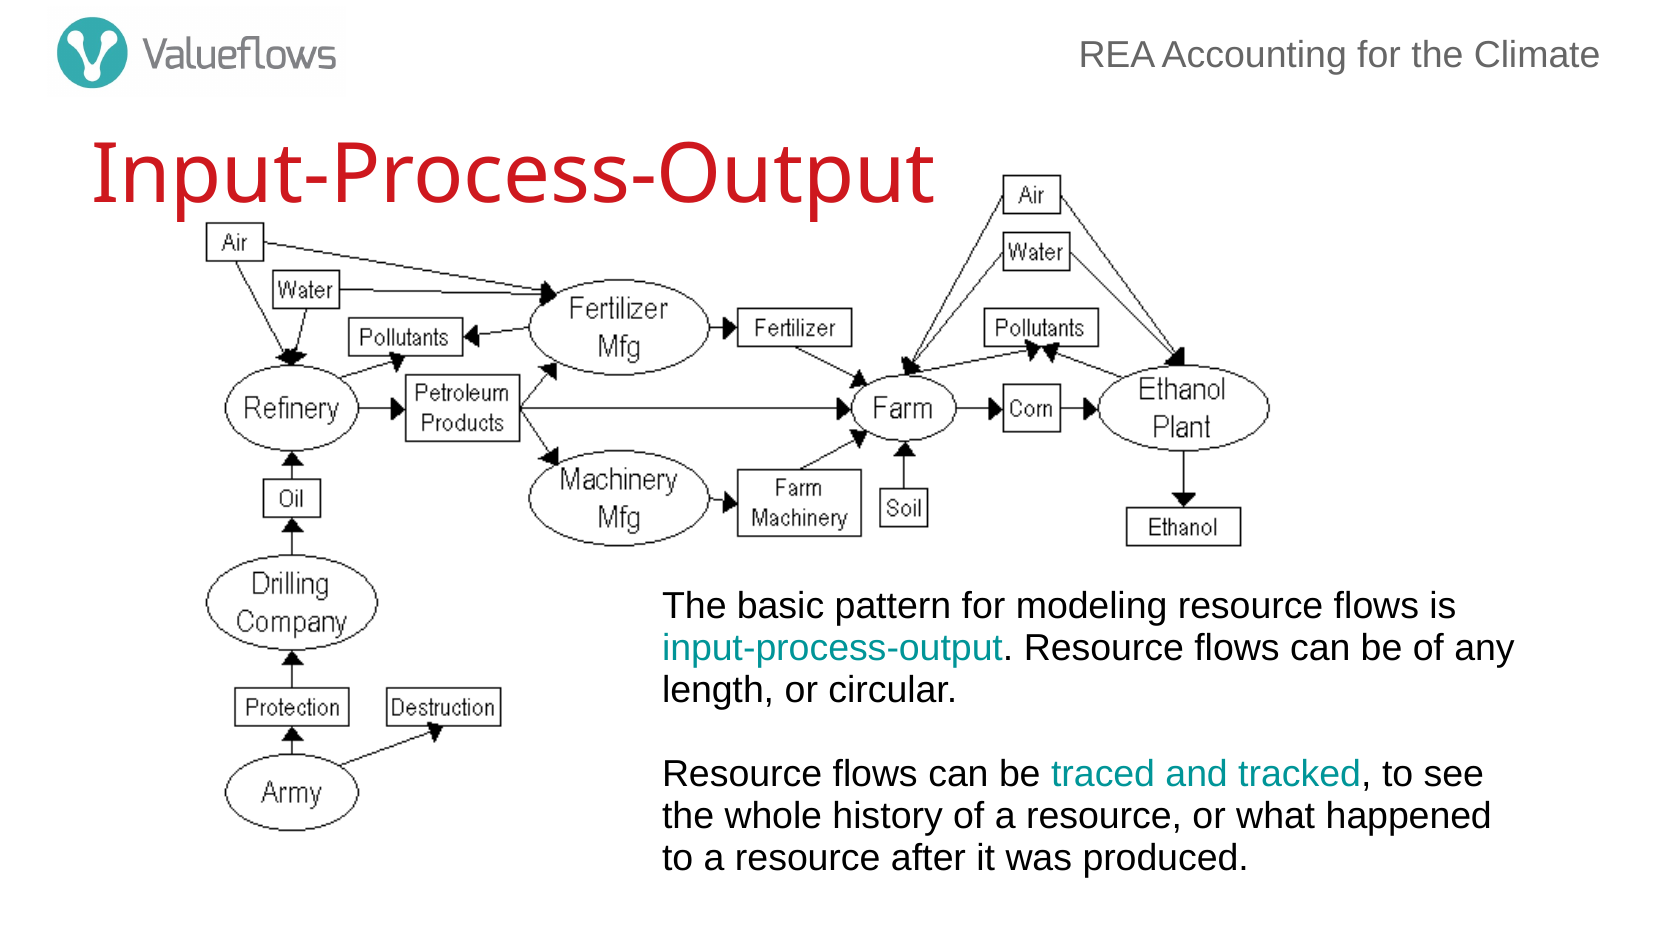

REA Accounting for the Climate
Input-Process-Output
The basic pattern for modeling resource flows is input-process-output. Resource flows can be of any length, or circular.
Resource flows can be traced and tracked, to see the whole history of a resource, or what happened to a resource after it was produced.